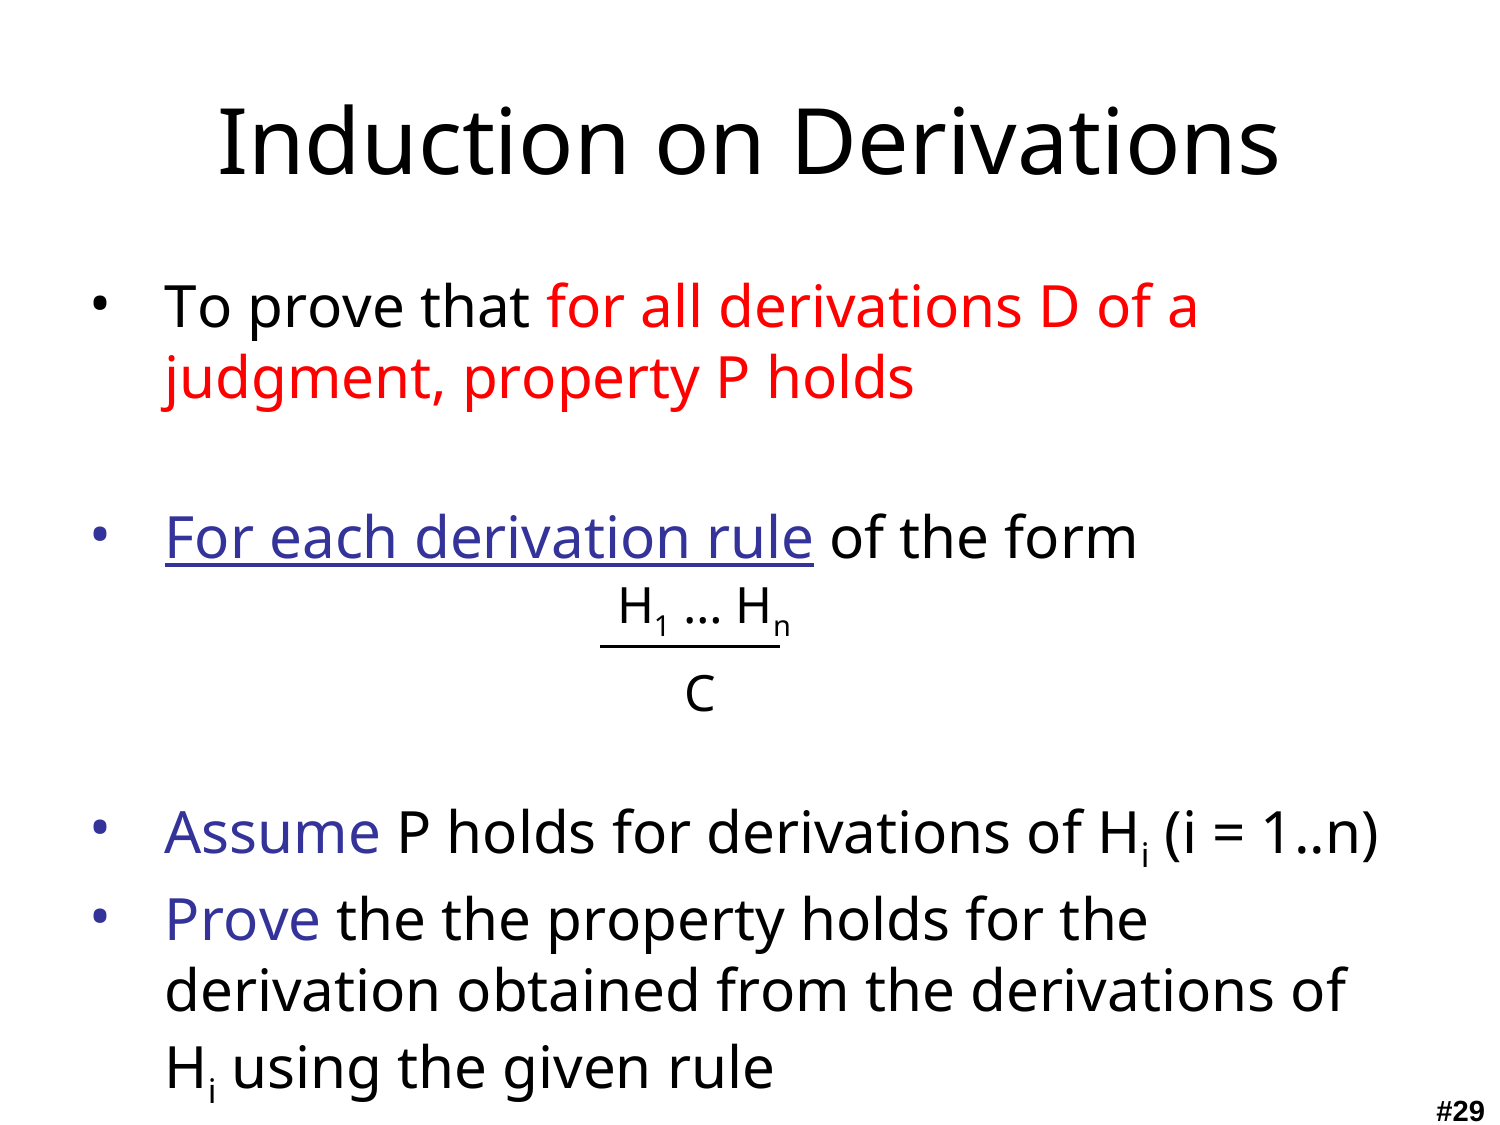

# Induction on Derivations
To prove that for all derivations D of a judgment, property P holds
For each derivation rule of the form
Assume P holds for derivations of Hi (i = 1..n)
Prove the the property holds for the derivation obtained from the derivations of Hi using the given rule
H1 … Hn
 C
29